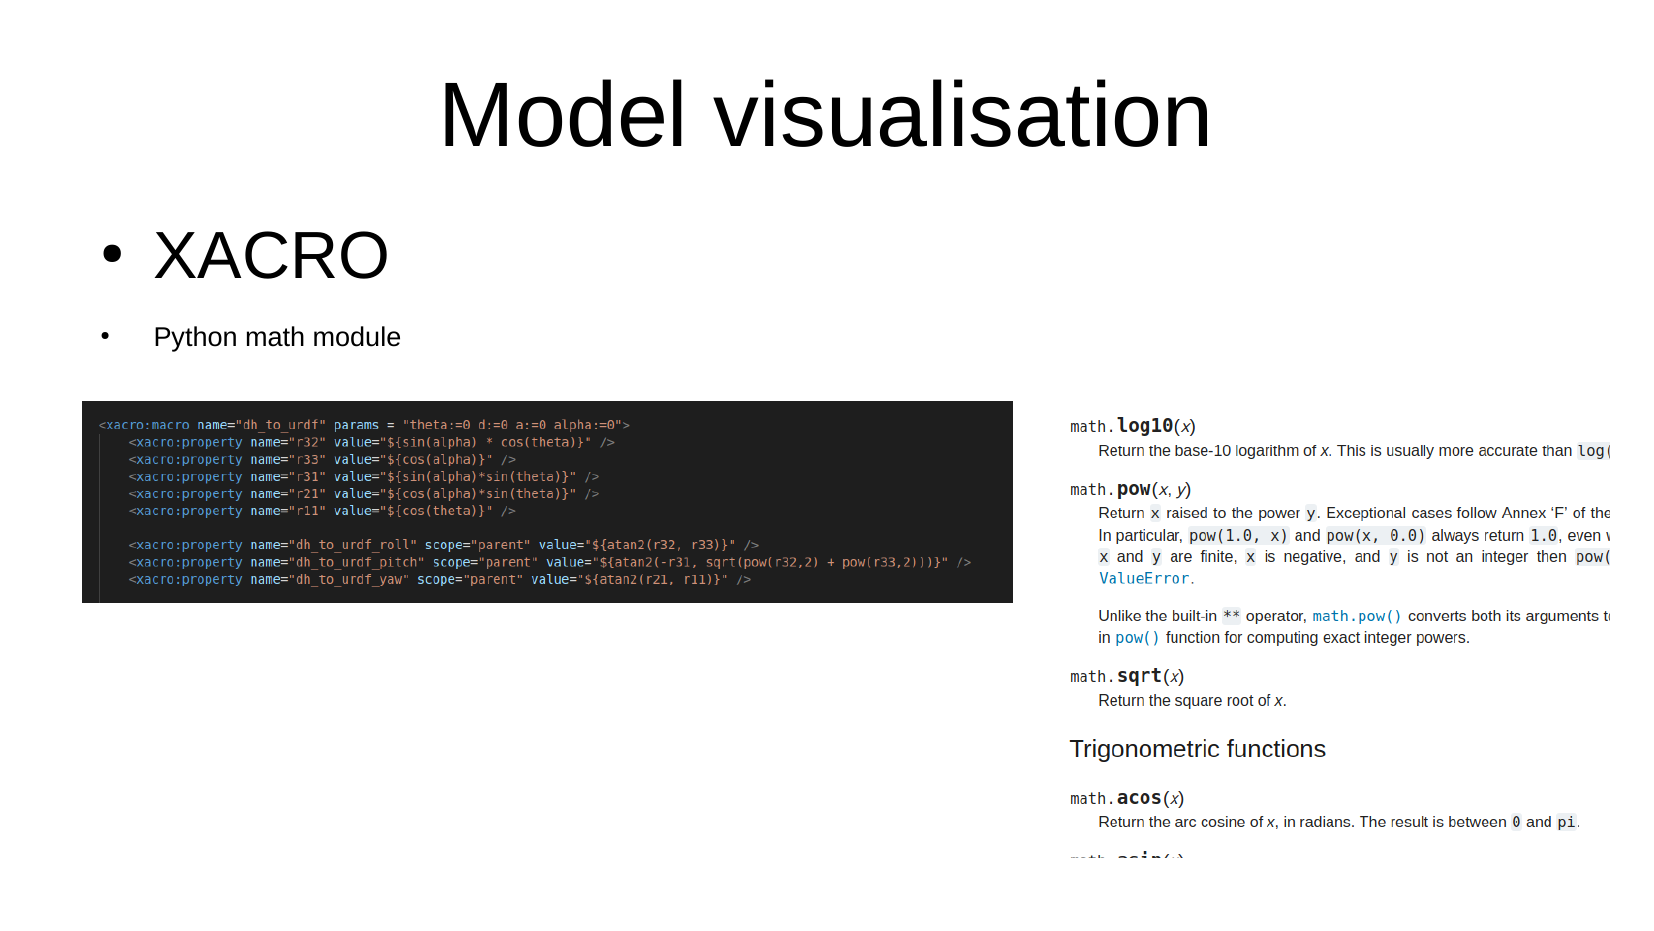

# Model visualisation
XACRO
Python math module